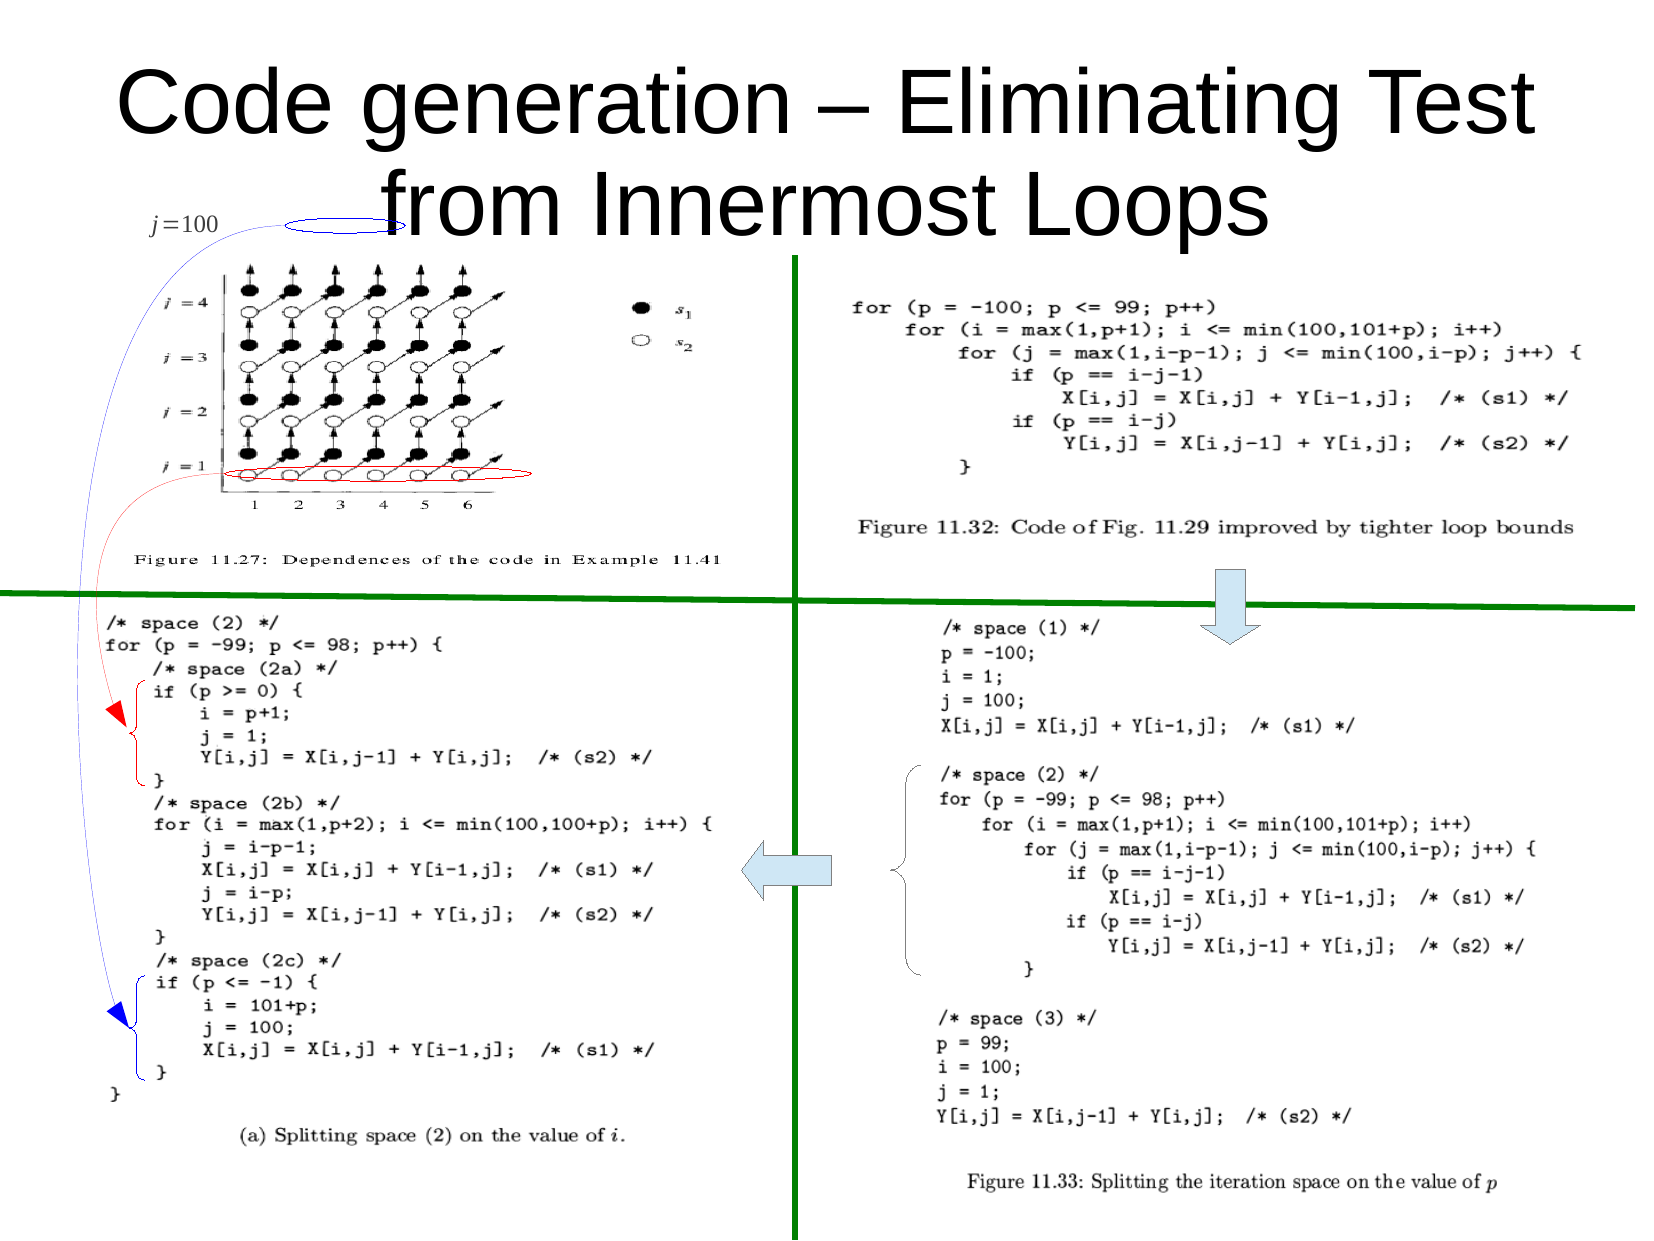

# Code generation – Eliminating Test from Innermost Loops